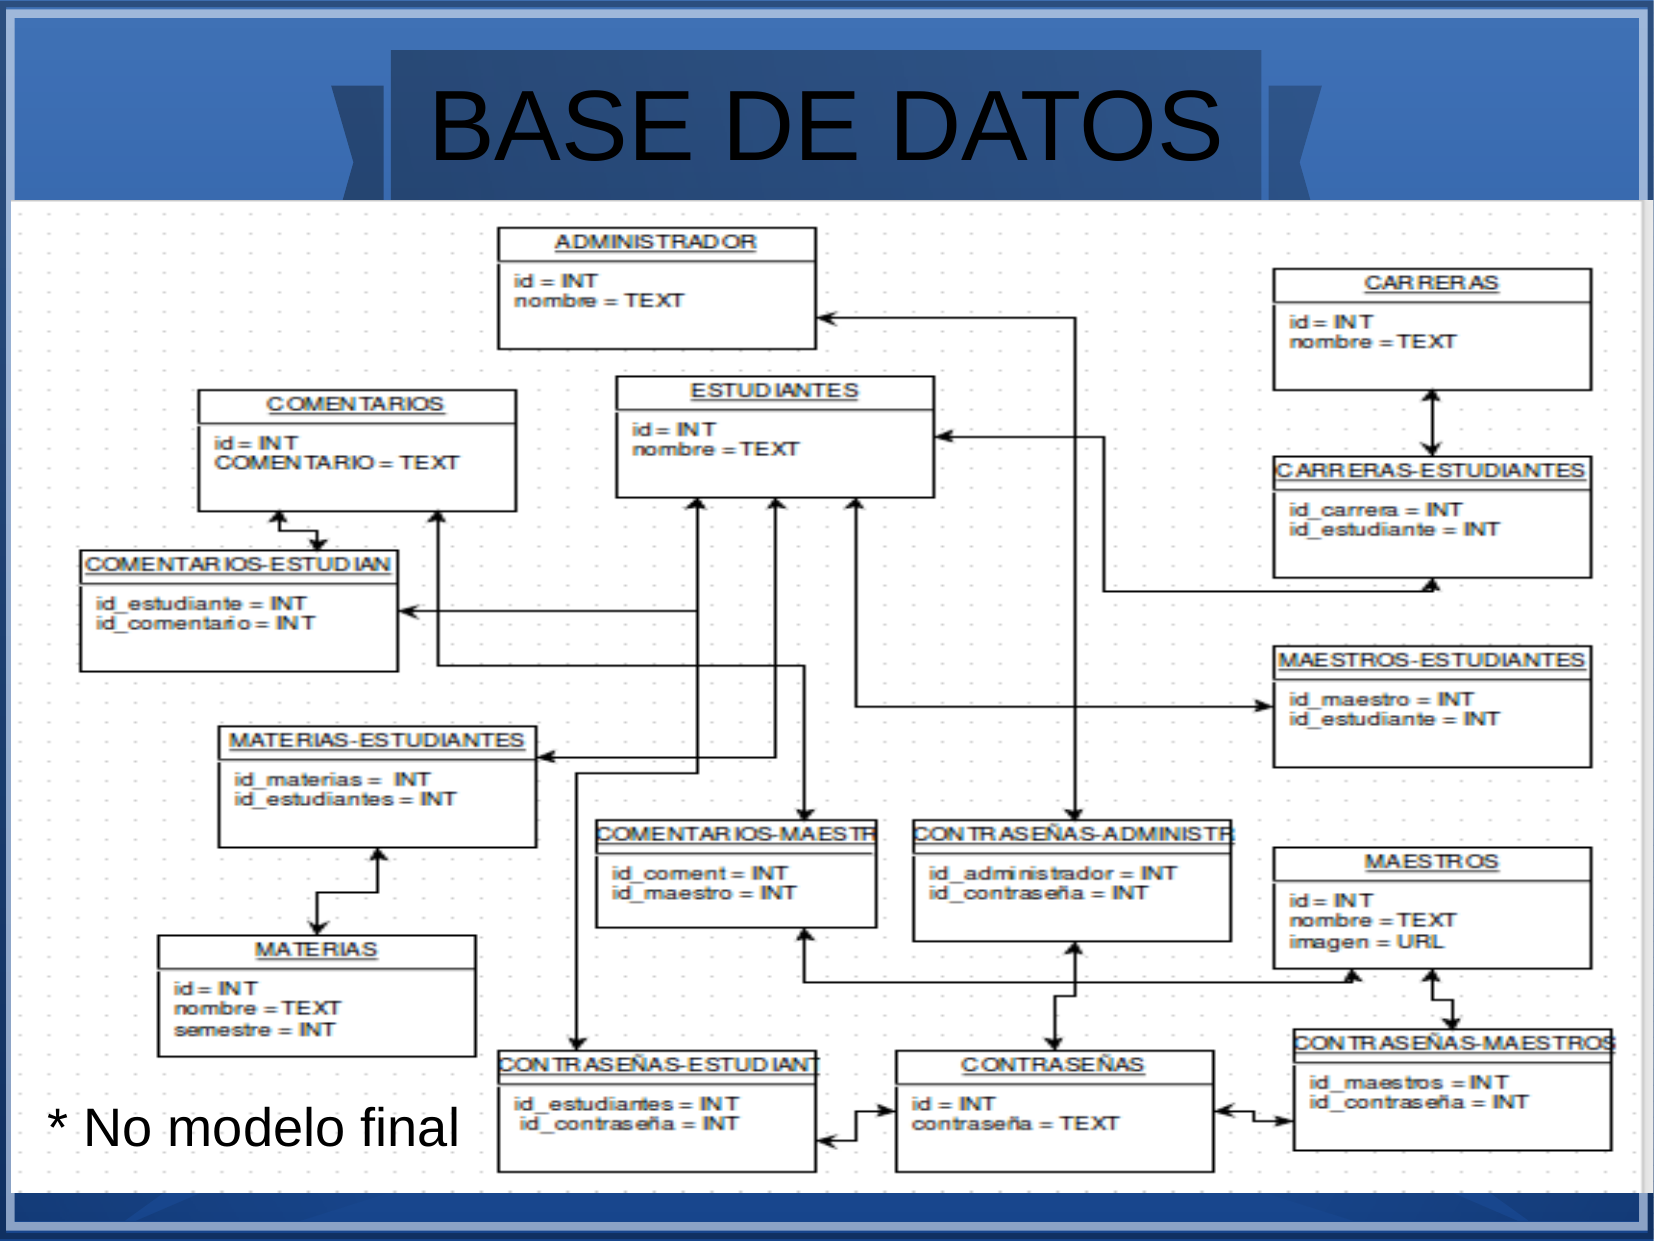

# BASE DE DATOS
* No modelo final